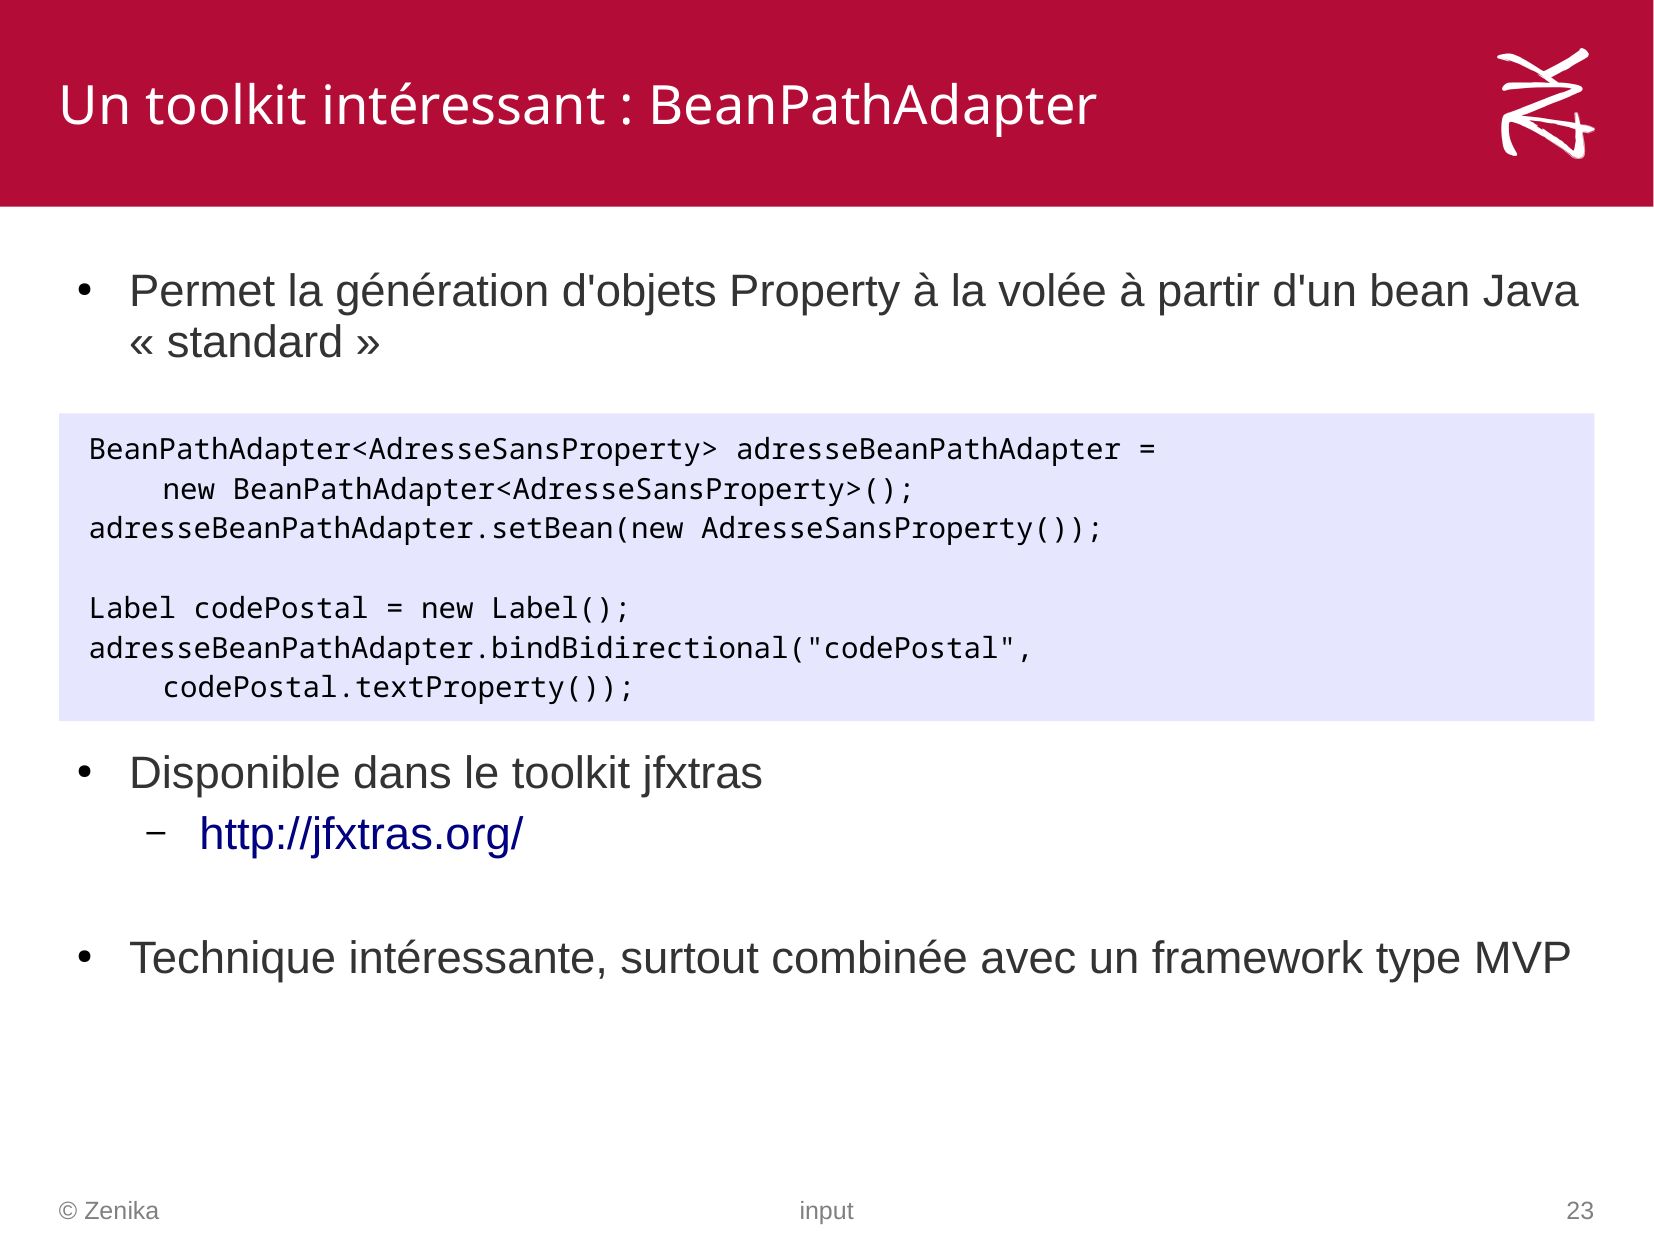

# Un toolkit intéressant : BeanPathAdapter
Permet la génération d'objets Property à la volée à partir d'un bean Java « standard »
Disponible dans le toolkit jfxtras
http://jfxtras.org/
Technique intéressante, surtout combinée avec un framework type MVP
BeanPathAdapter<AdresseSansProperty> adresseBeanPathAdapter =
	new BeanPathAdapter<AdresseSansProperty>();
adresseBeanPathAdapter.setBean(new AdresseSansProperty());
Label codePostal = new Label();
adresseBeanPathAdapter.bindBidirectional("codePostal",
	codePostal.textProperty());